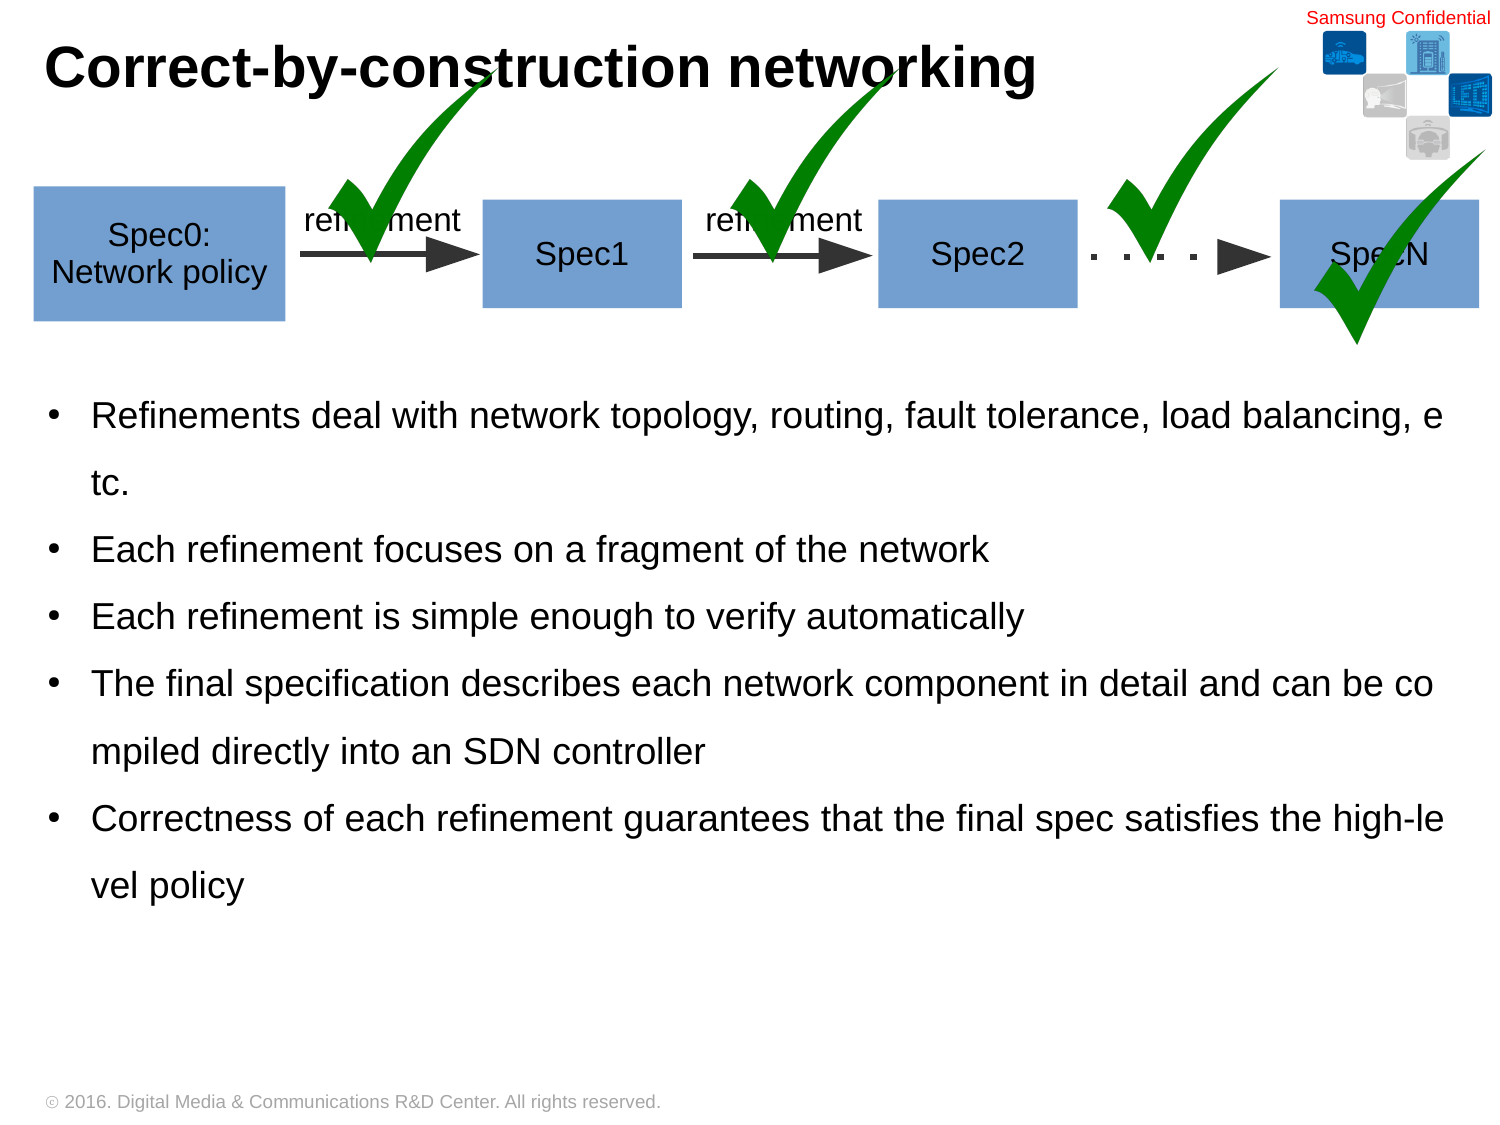

# Correct-by-construction networking
Spec0: Network policy
refinement
refinement
Spec1
Spec2
SpecN
Refinements deal with network topology, routing, fault tolerance, load balancing, etc.
Each refinement focuses on a fragment of the network
Each refinement is simple enough to verify automatically
The final specification describes each network component in detail and can be compiled directly into an SDN controller
Correctness of each refinement guarantees that the final spec satisfies the high-level policy